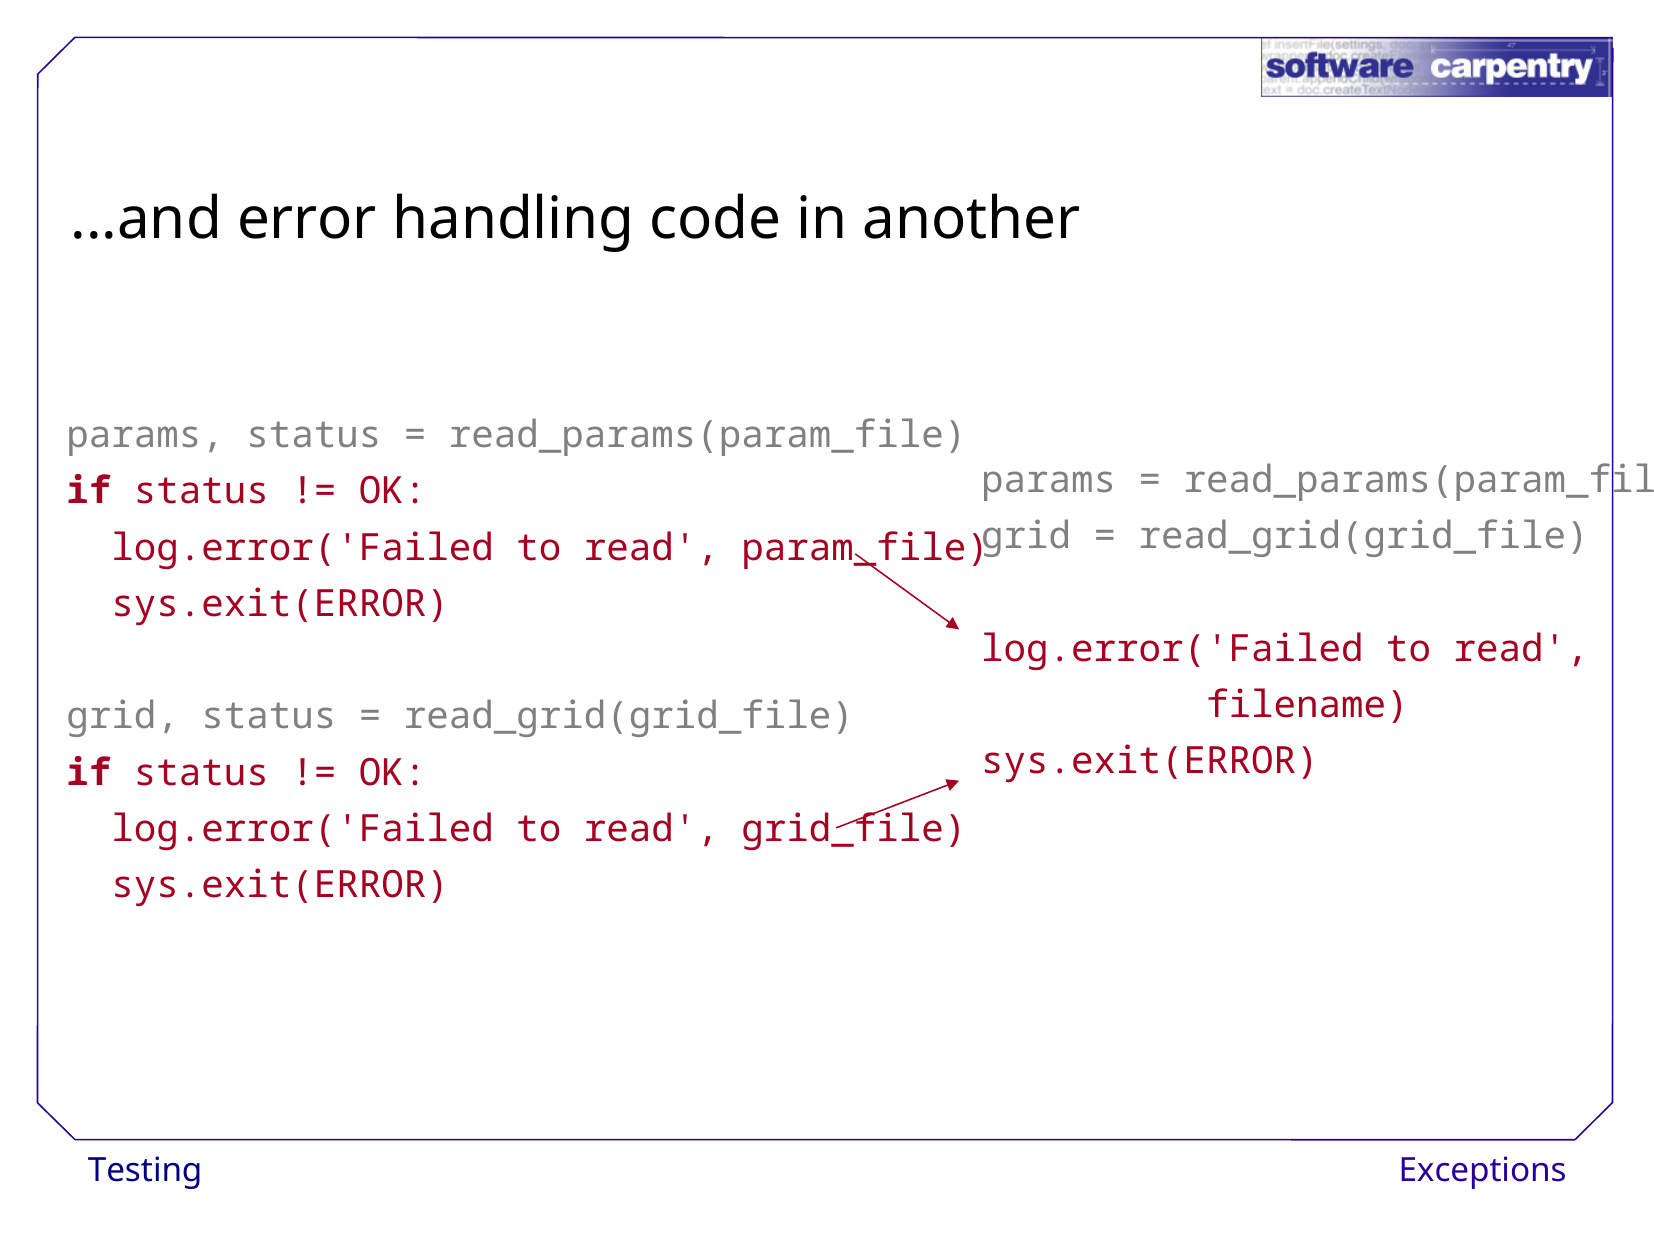

...and error handling code in another
params, status = read_params(param_file)
if status != OK:
 log.error('Failed to read', param_file)
 sys.exit(ERROR)
grid, status = read_grid(grid_file)
if status != OK:
 log.error('Failed to read', grid_file)
 sys.exit(ERROR)
 params = read_params(param_file)
 grid = read_grid(grid_file)
 log.error('Failed to read',
 filename)
 sys.exit(ERROR)